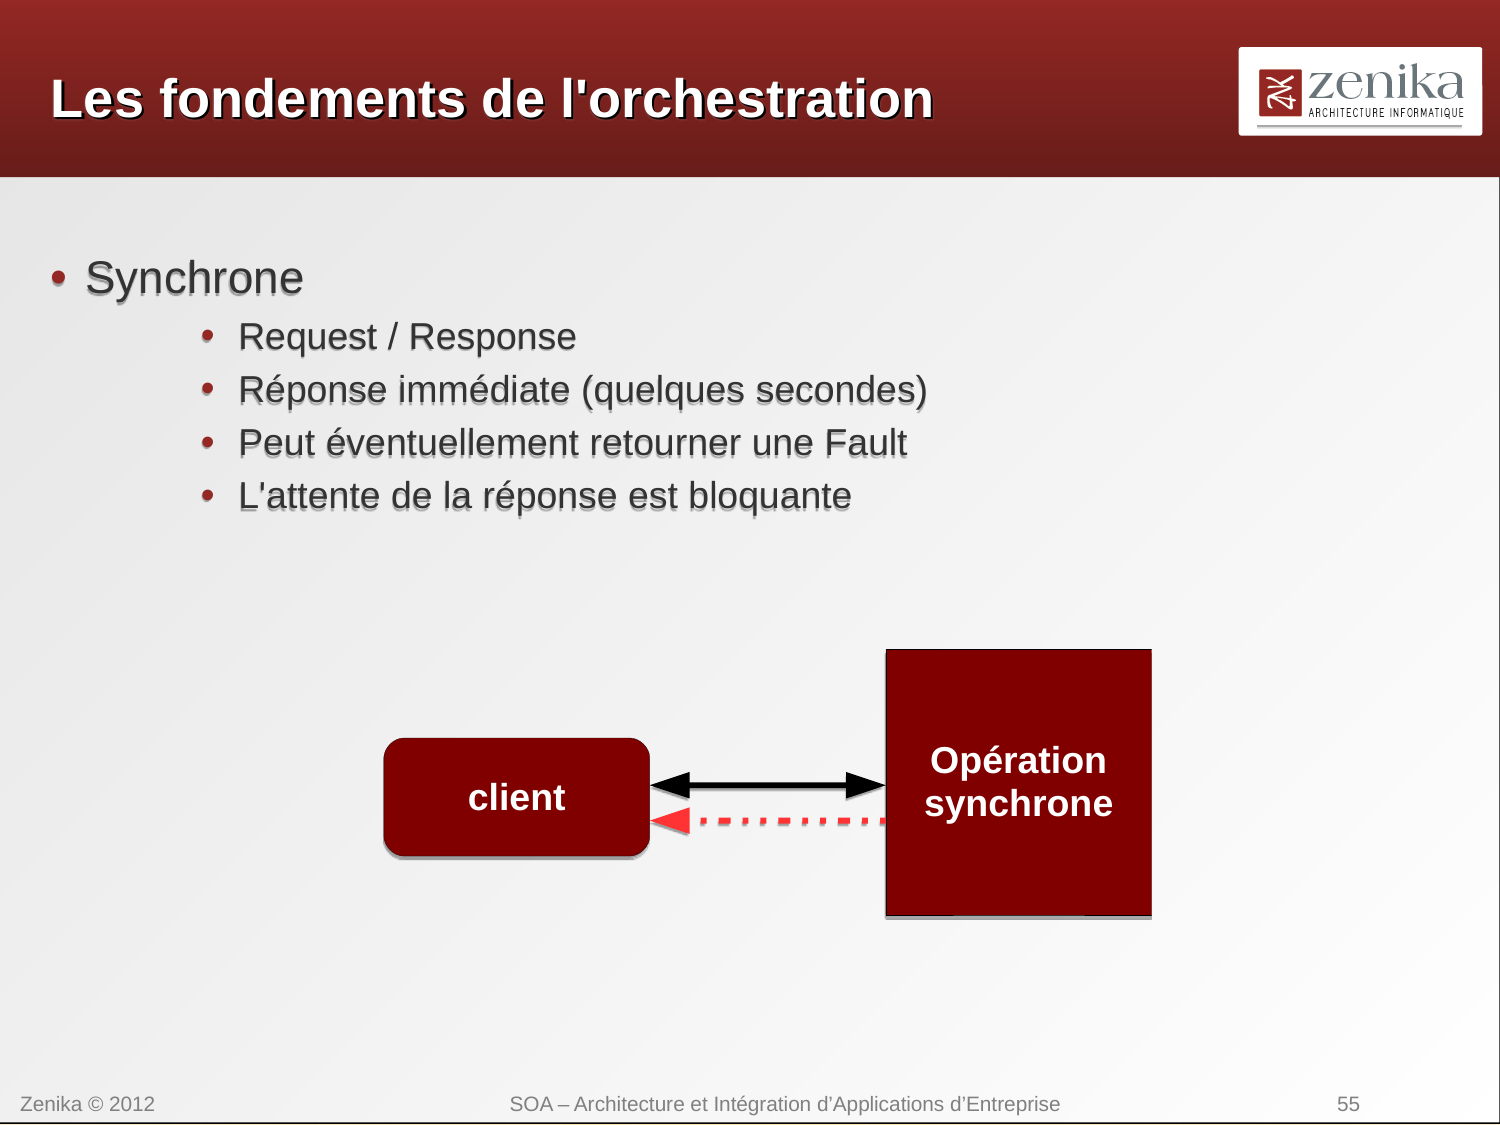

# Les fondements de l'orchestration
Synchrone
Request / Response
Réponse immédiate (quelques secondes)
Peut éventuellement retourner une Fault
L'attente de la réponse est bloquante